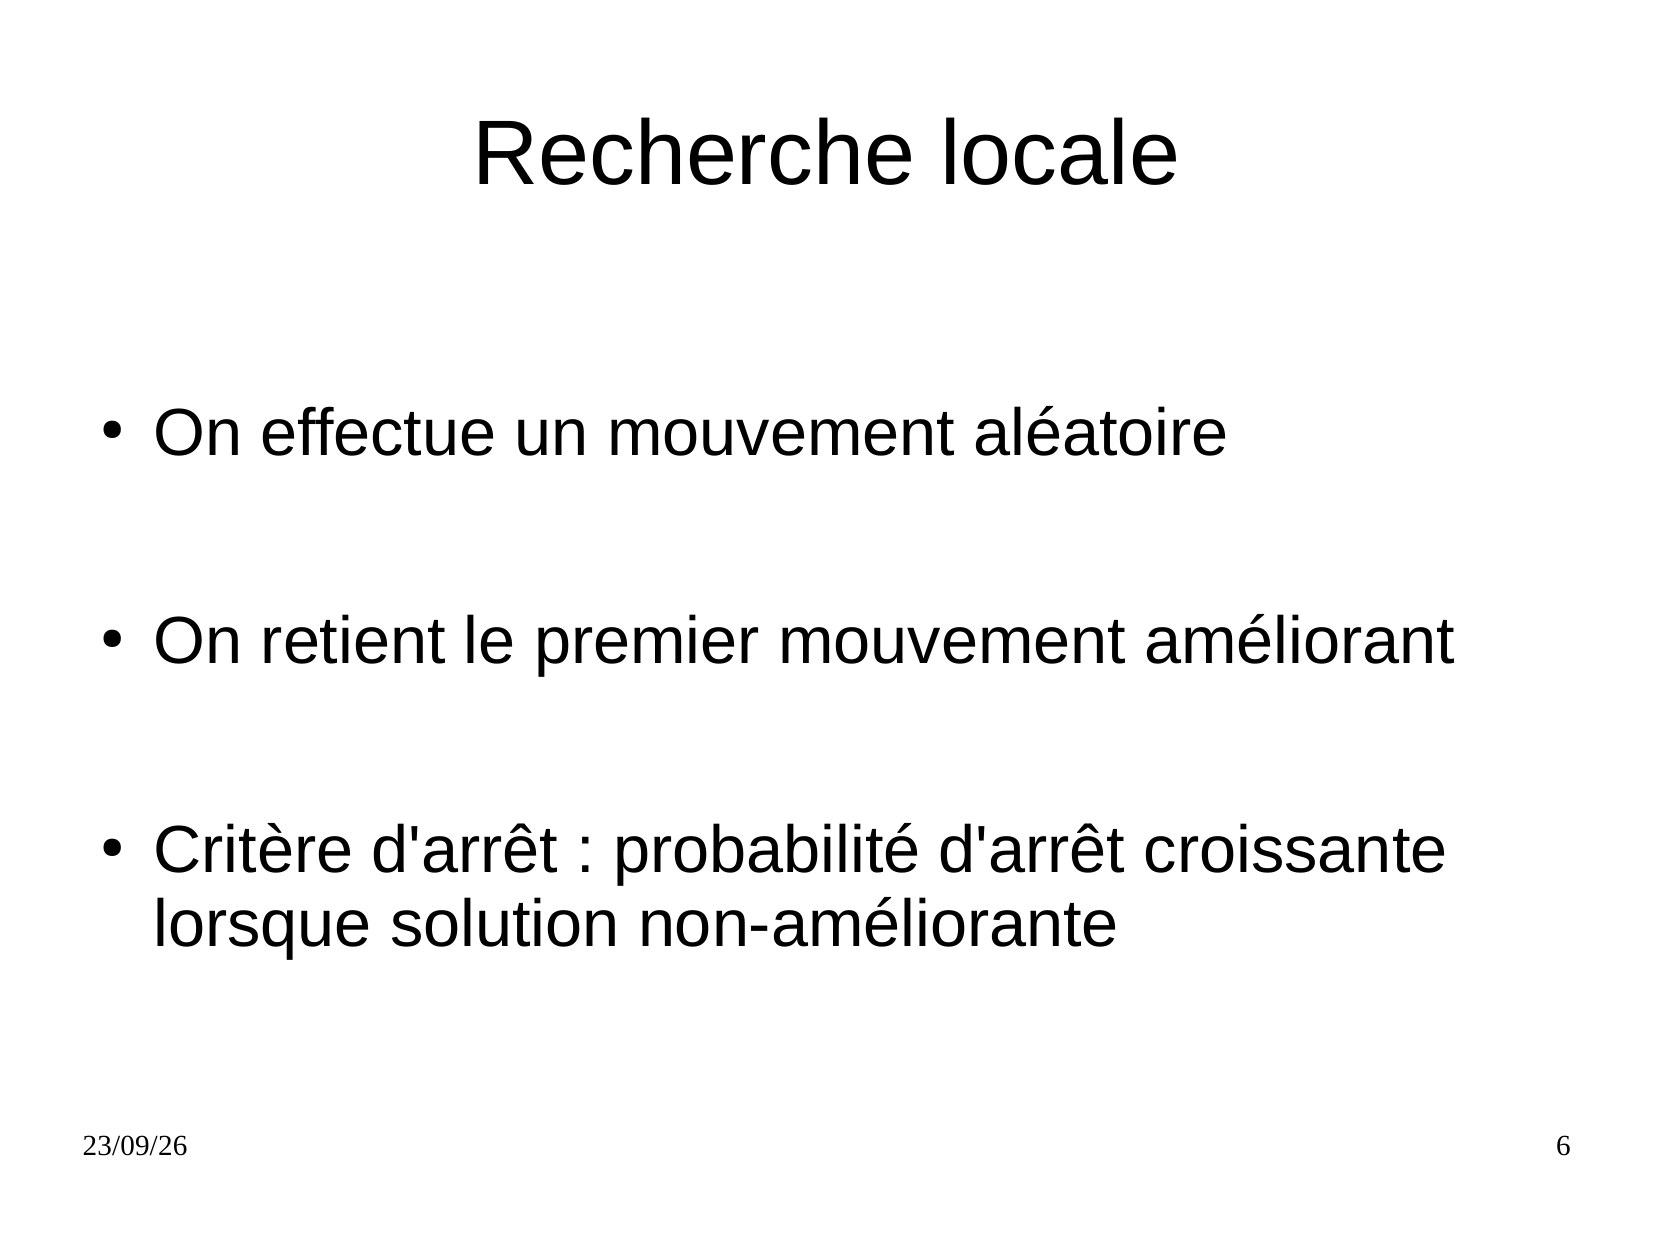

# Recherche locale
On effectue un mouvement aléatoire
On retient le premier mouvement améliorant
Critère d'arrêt : probabilité d'arrêt croissante lorsque solution non-améliorante
6